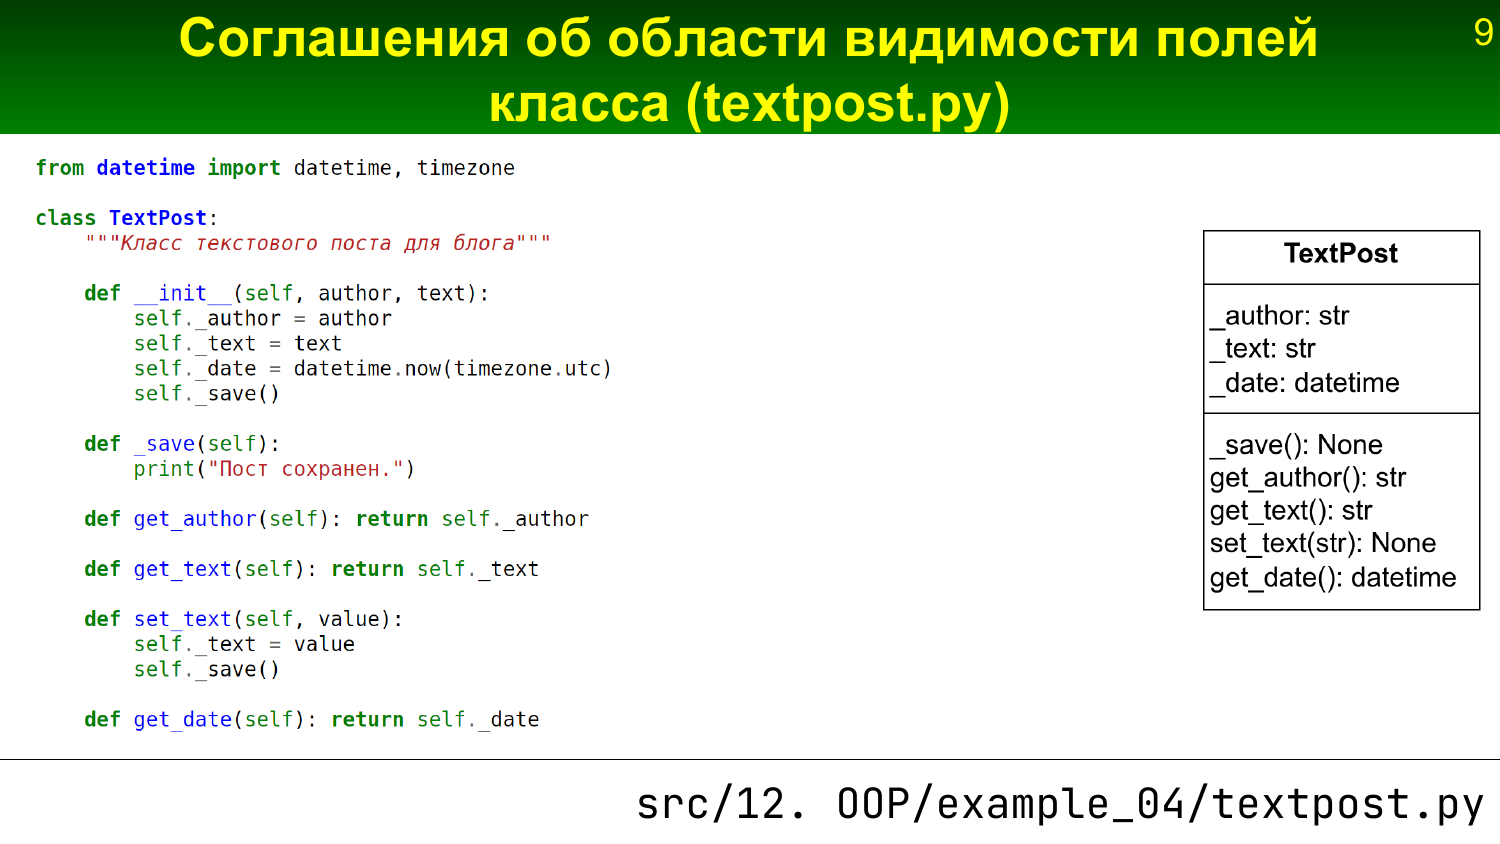

# Соглашения об области видимости полей класса (textpost.py)
src/12. OOP/example_04/textpost.py